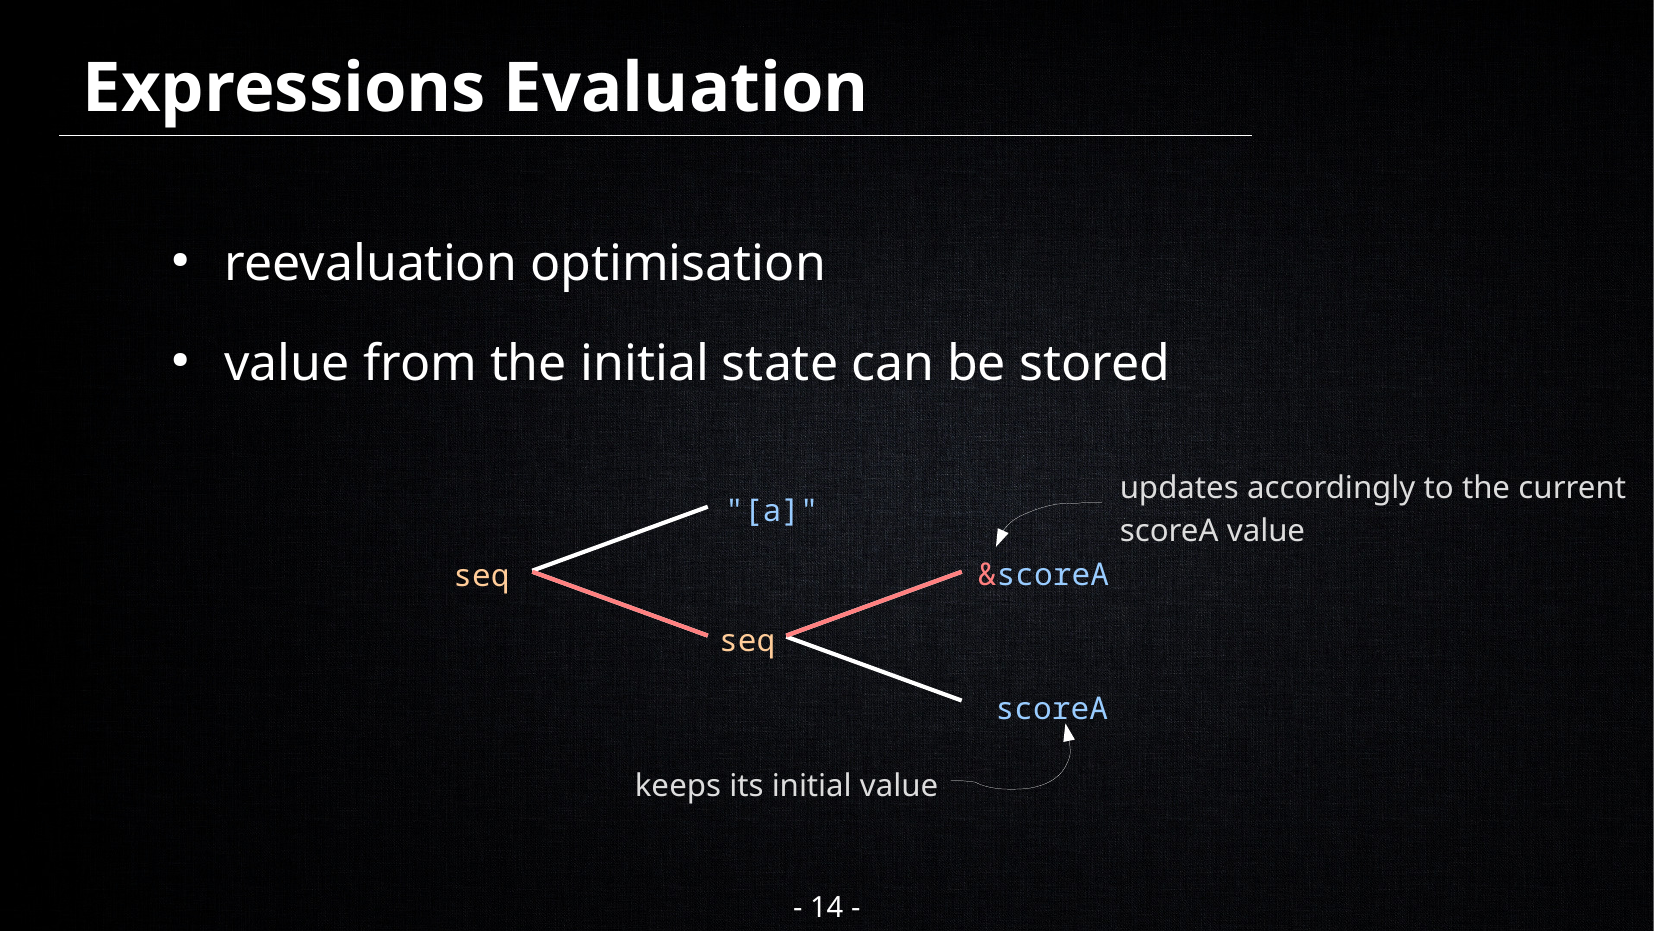

# Expressions Evaluation
reevaluation optimisation
value from the initial state can be stored
updates accordingly to the current
scoreA value
"[a]"
&scoreA
seq
seq
scoreA
keeps its initial value
14